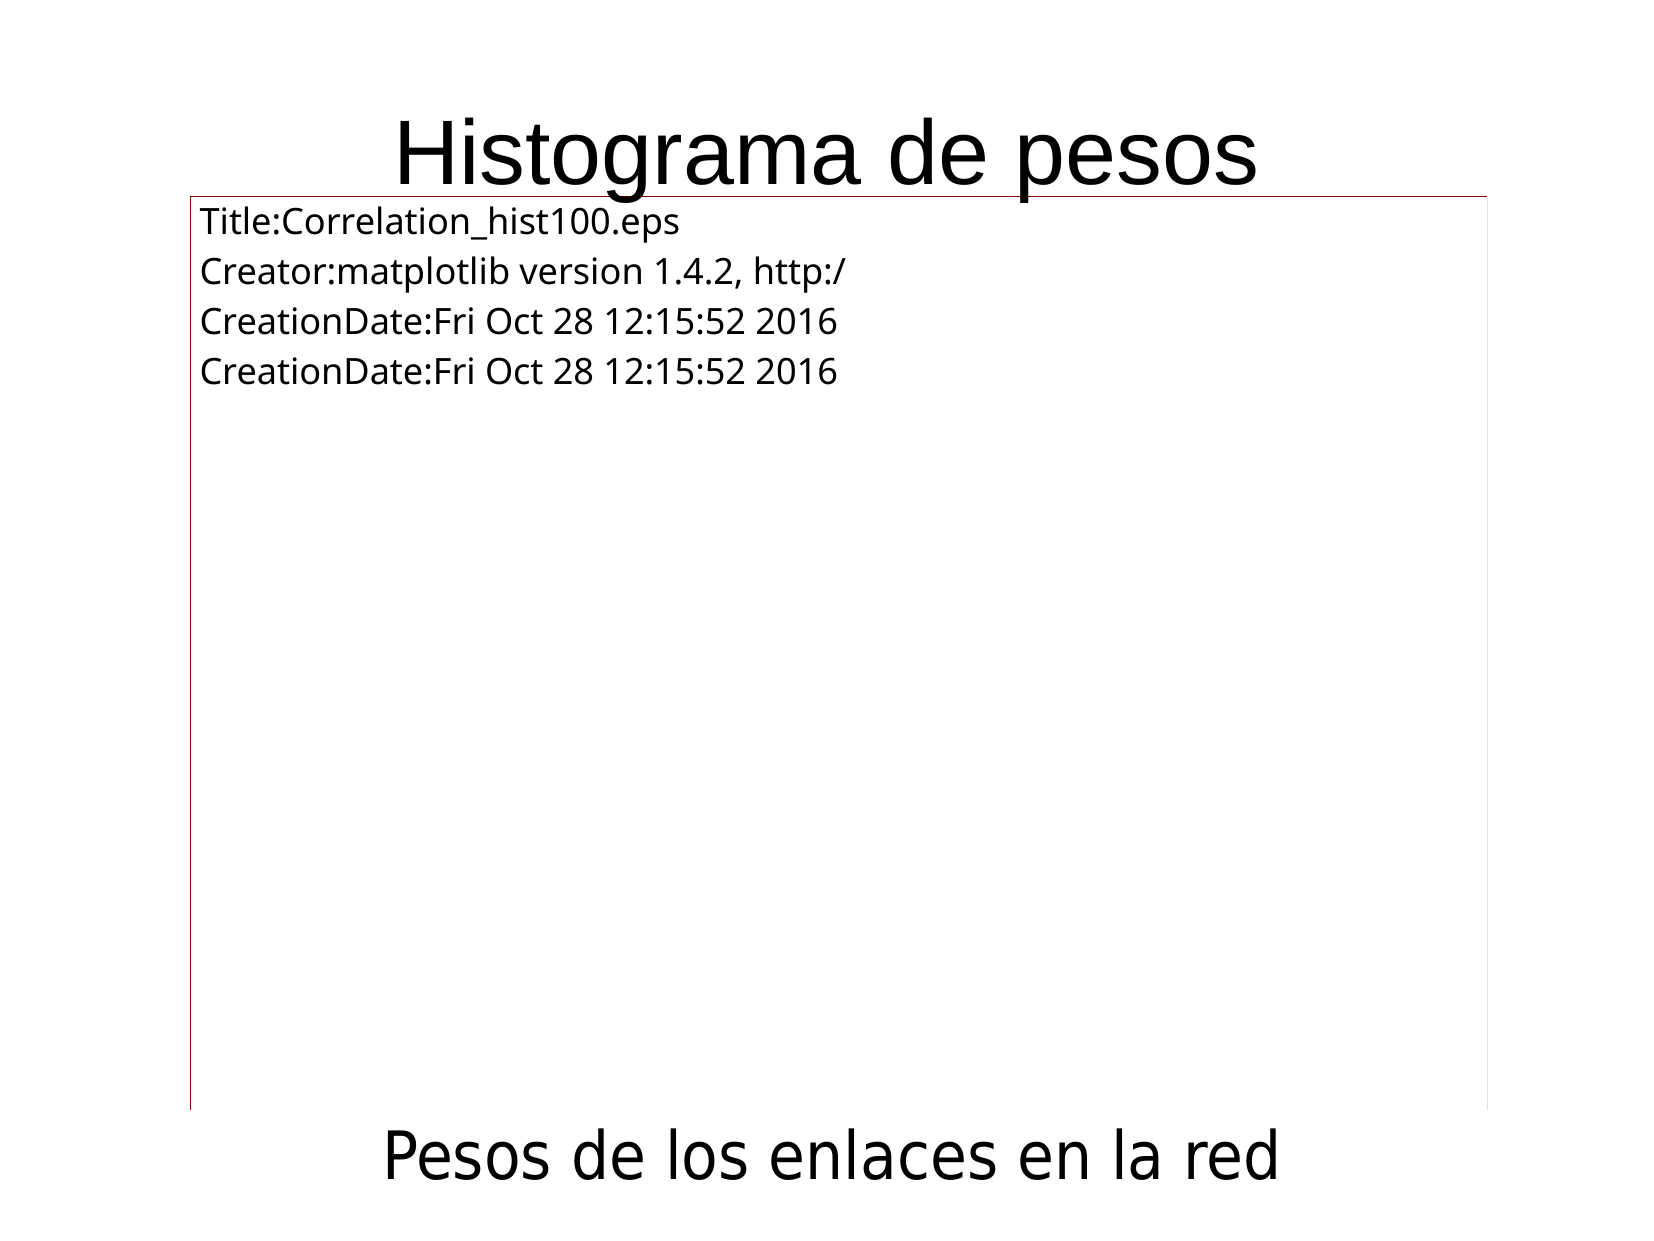

# Histograma de pesos
Pesos de los enlaces en la red